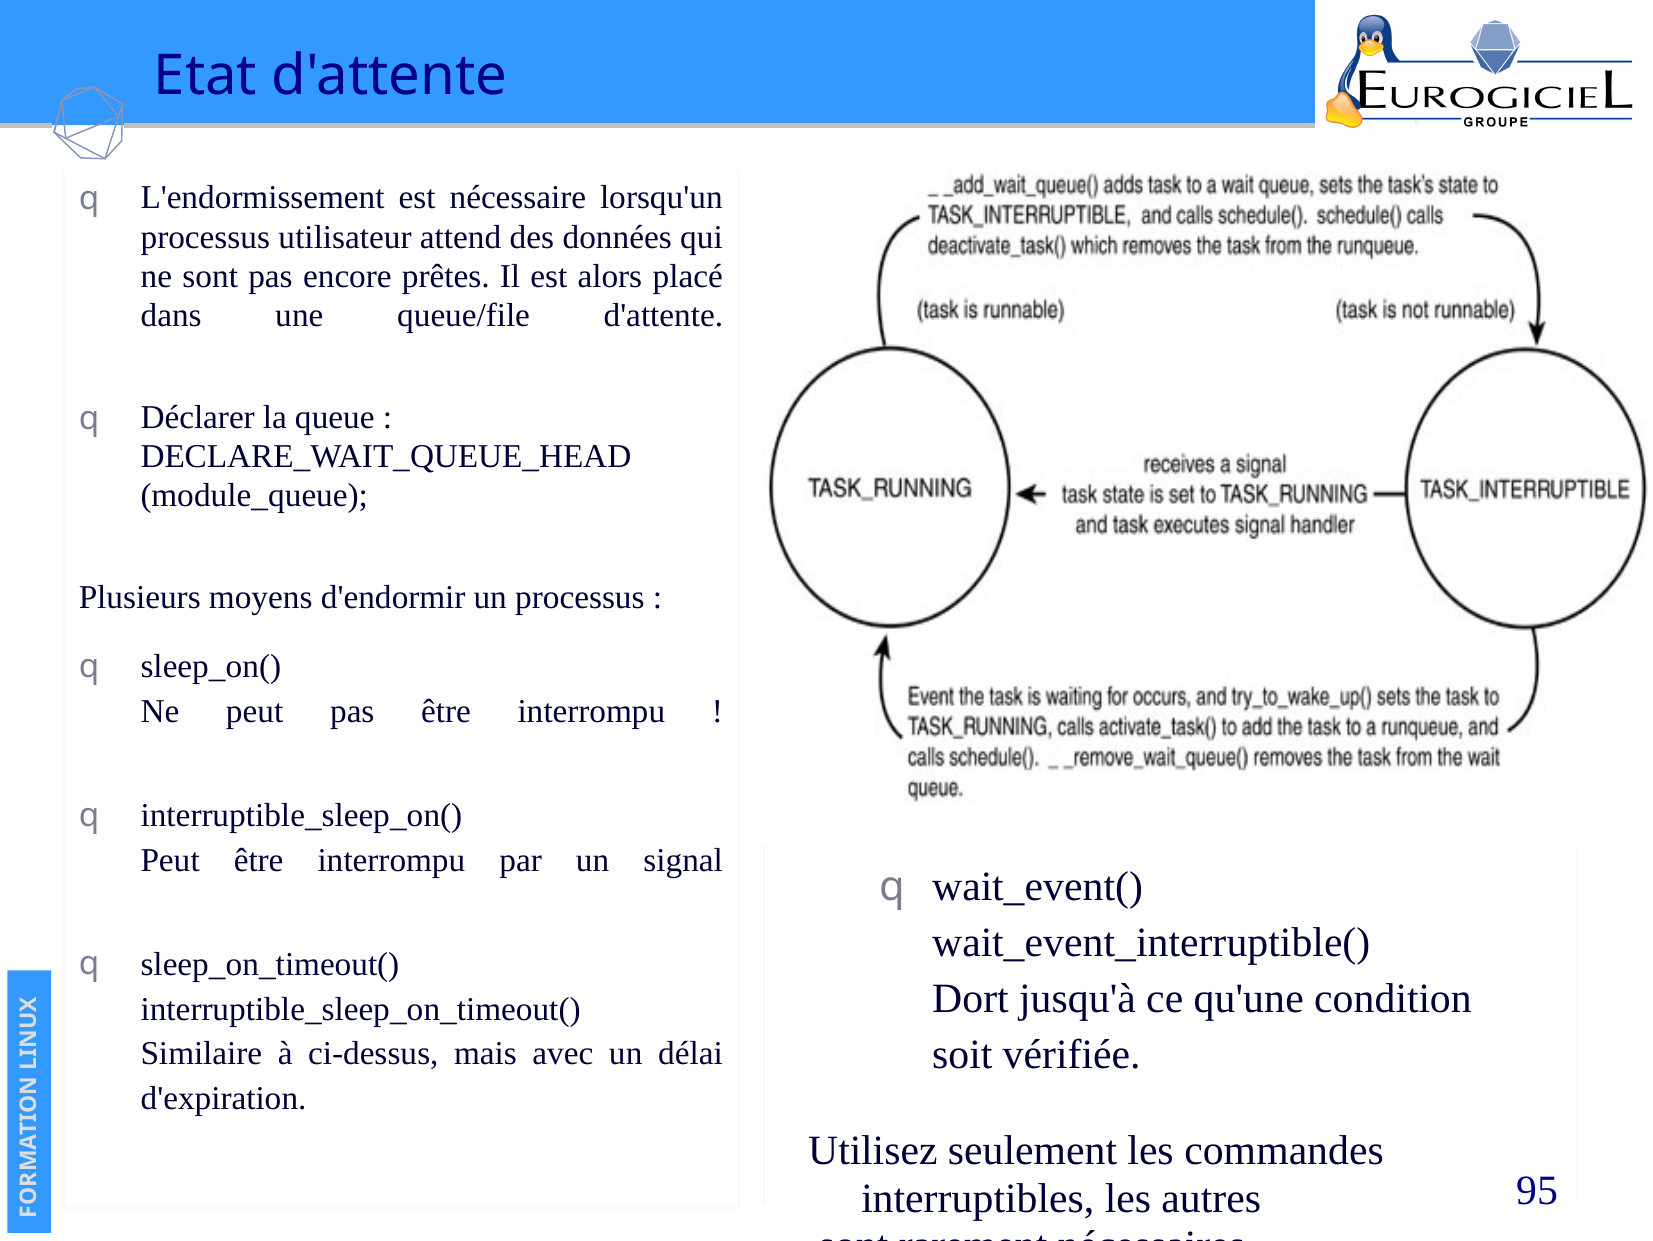

# Etat d'attente
L'endormissement est nécessaire lorsqu'un processus utilisateur attend des données qui ne sont pas encore prêtes. Il est alors placé dans une queue/file d'attente.
Déclarer la queue : DECLARE_WAIT_QUEUE_HEAD (module_queue);
Plusieurs moyens d'endormir un processus :
sleep_on()
Ne peut pas être interrompu !
interruptible_sleep_on()
Peut être interrompu par un signal
sleep_on_timeout()
interruptible_sleep_on_timeout()
Similaire à ci-dessus, mais avec un délai d'expiration.
wait_event()
wait_event_interruptible()
Dort jusqu'à ce qu'une condition
soit vérifiée.
Utilisez seulement les commandes interruptibles, les autres
 sont rarement nécessaires.